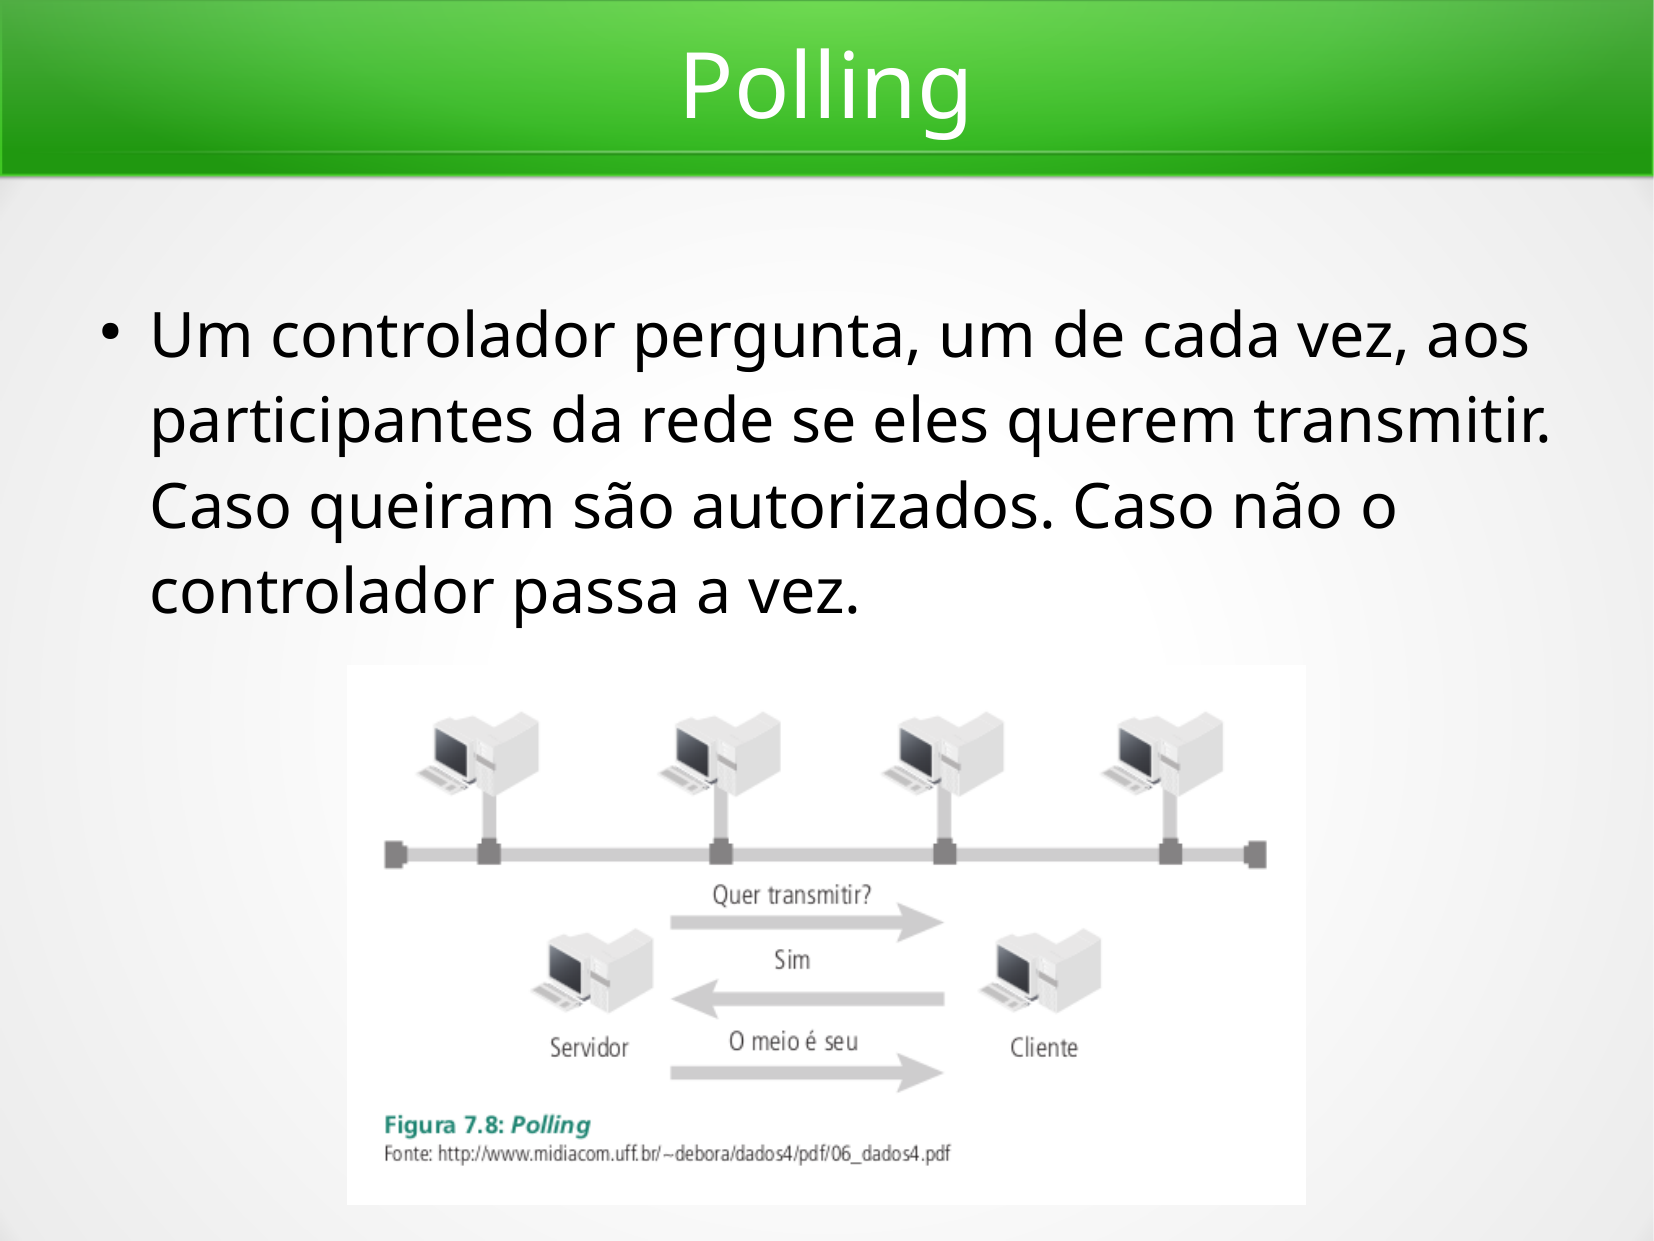

# Polling
Um controlador pergunta, um de cada vez, aos participantes da rede se eles querem transmitir. Caso queiram são autorizados. Caso não o controlador passa a vez.